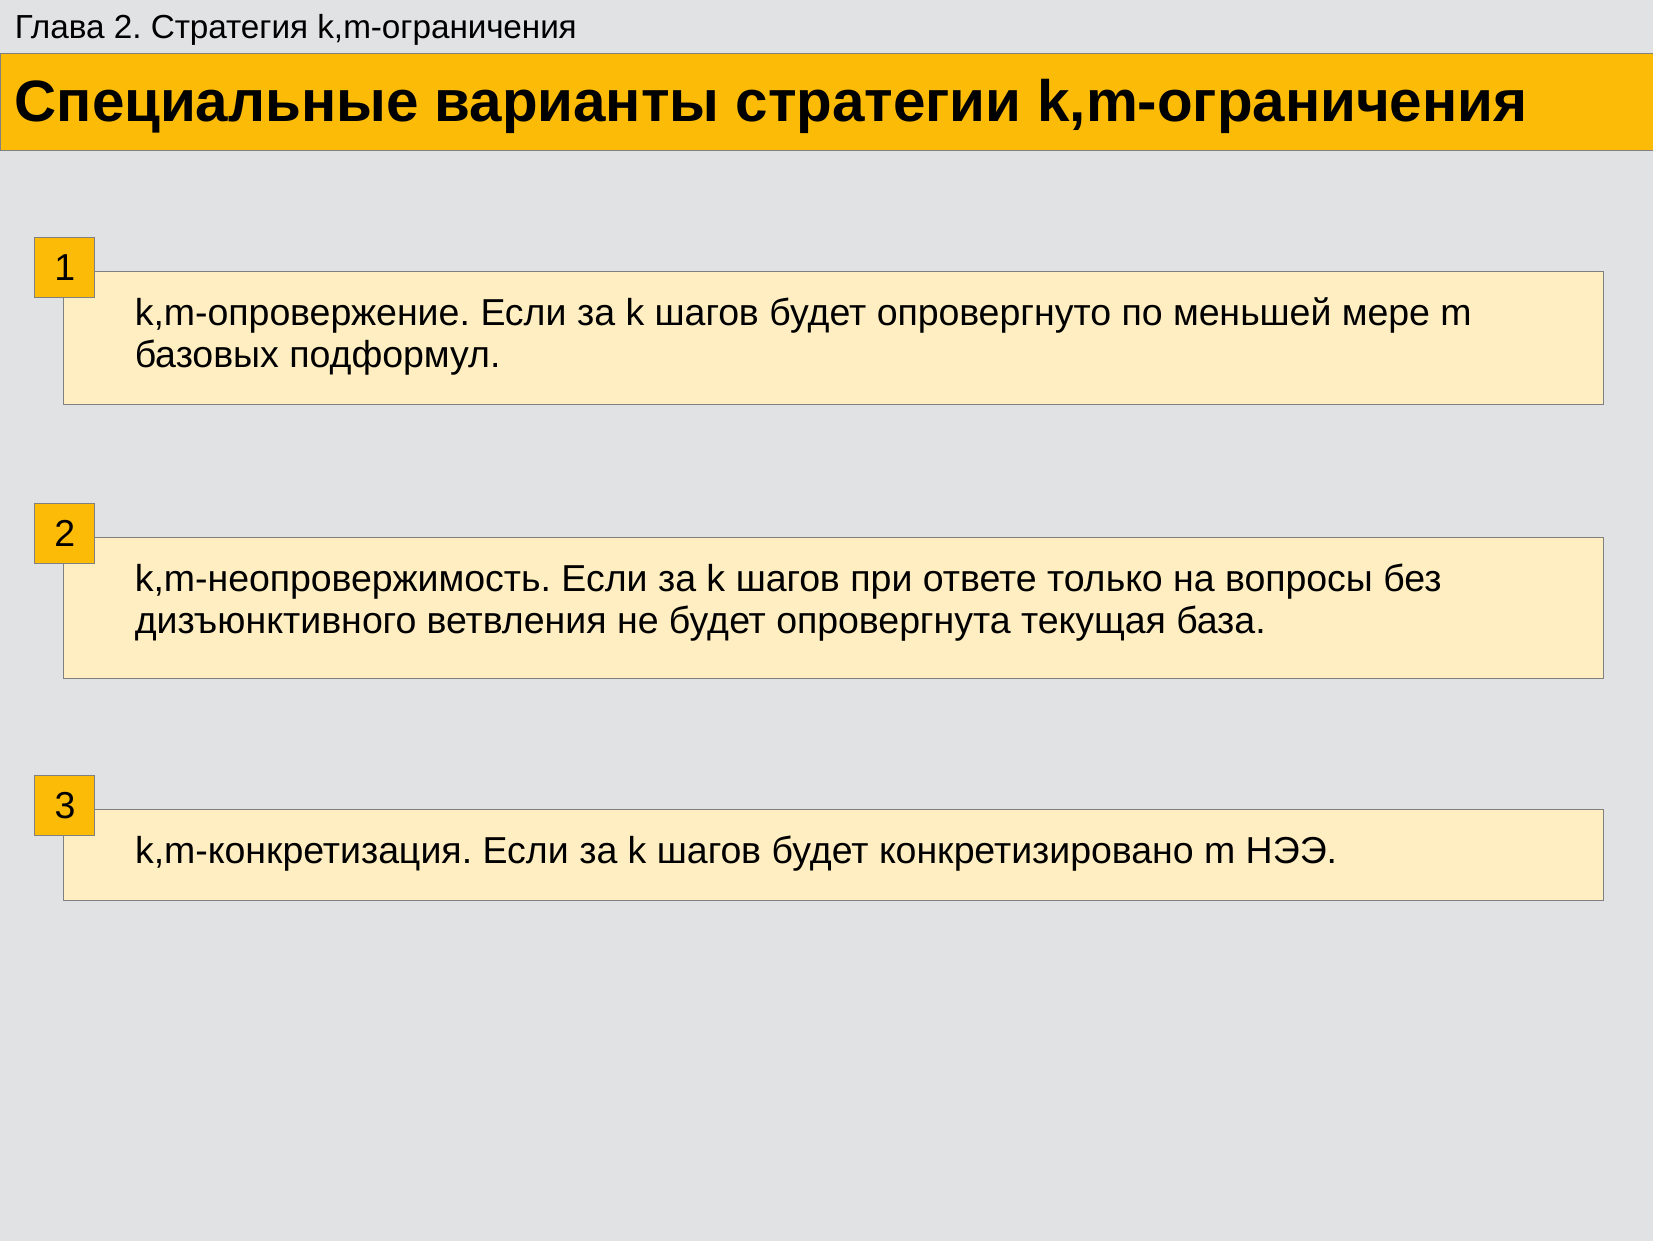

Глава 2. Стратегия k,m-ограничения
Специальные варианты стратегии k,m-ограничения
1
k,m-опровержение. Если за k шагов будет опровергнуто по меньшей мере m базовых подформул.
2
k,m-неопровержимость. Если за k шагов при ответе только на вопросы без
дизъюнктивного ветвления не будет опровергнута текущая база.
3
k,m-конкретизация. Если за k шагов будет конкретизировано m НЭЭ.